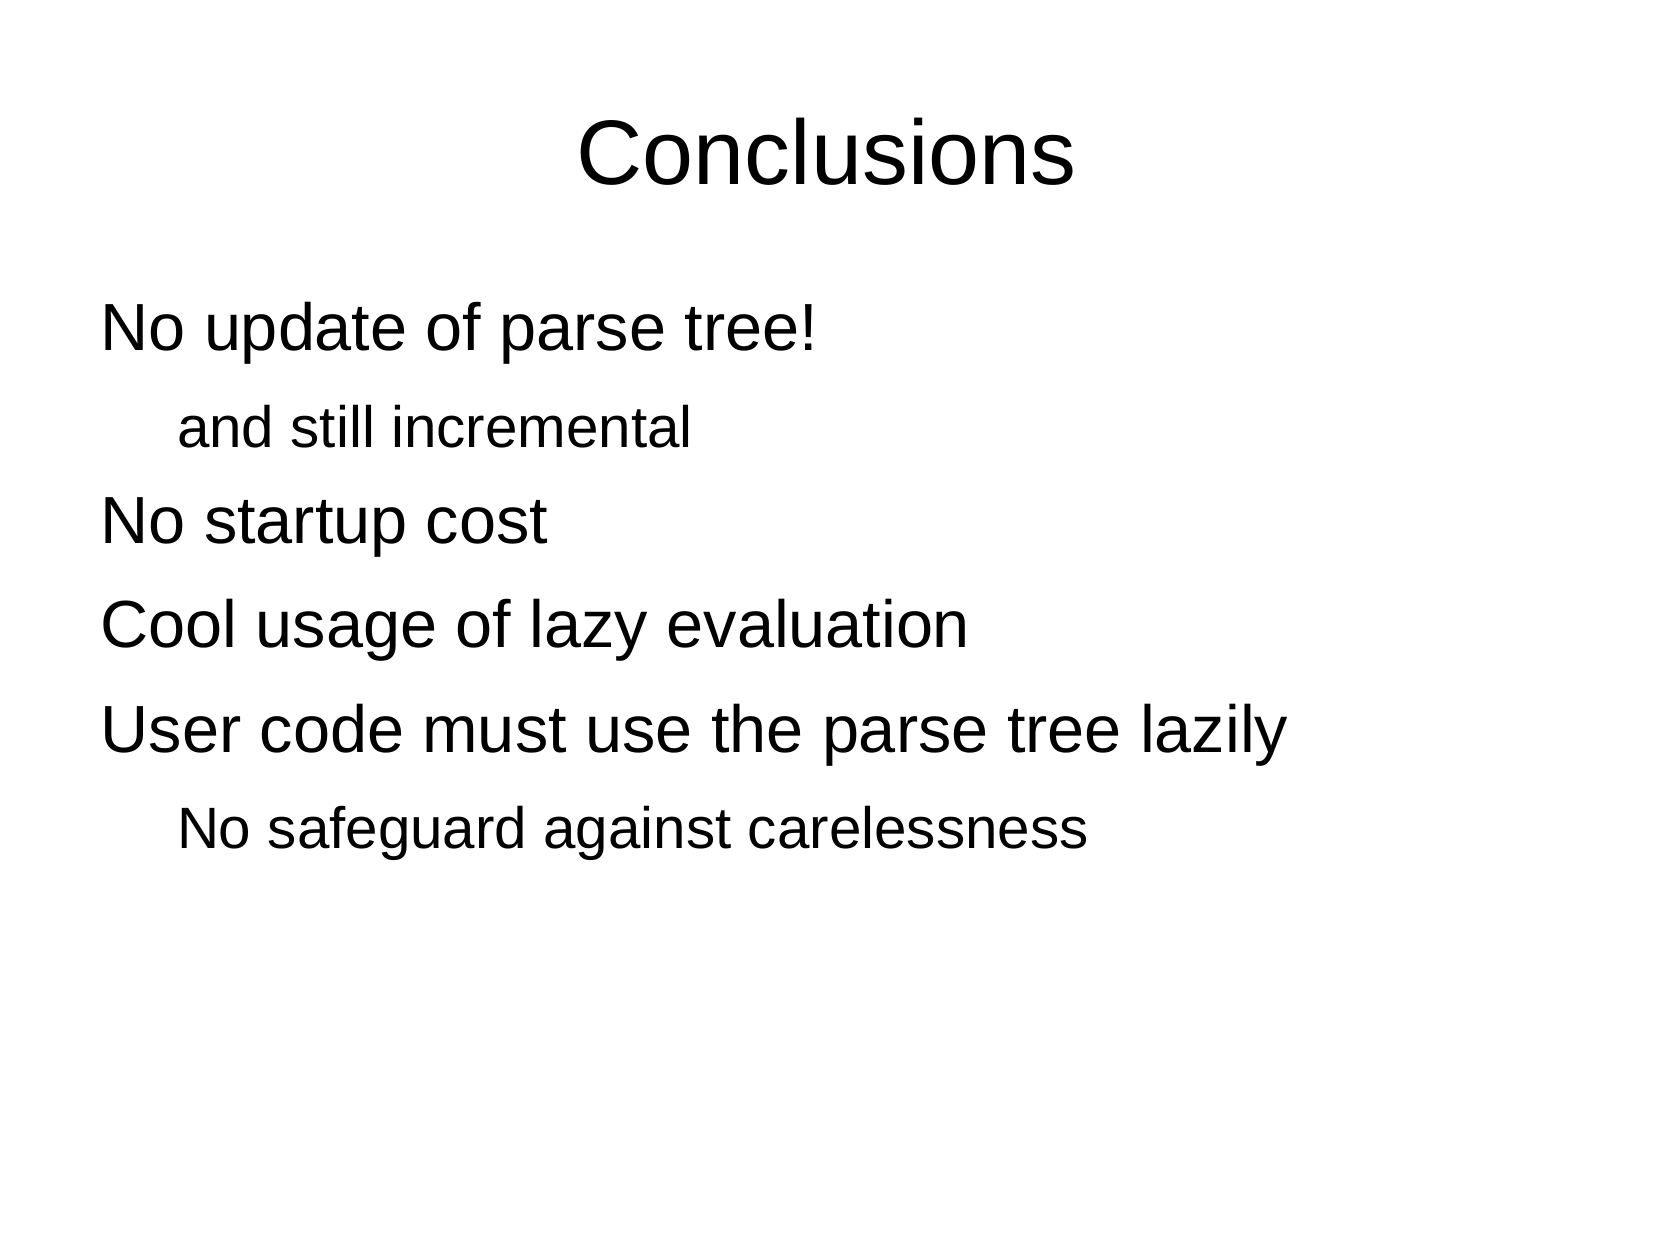

# Conclusions
No update of parse tree!
and still incremental
No startup cost
Cool usage of lazy evaluation
User code must use the parse tree lazily
No safeguard against carelessness